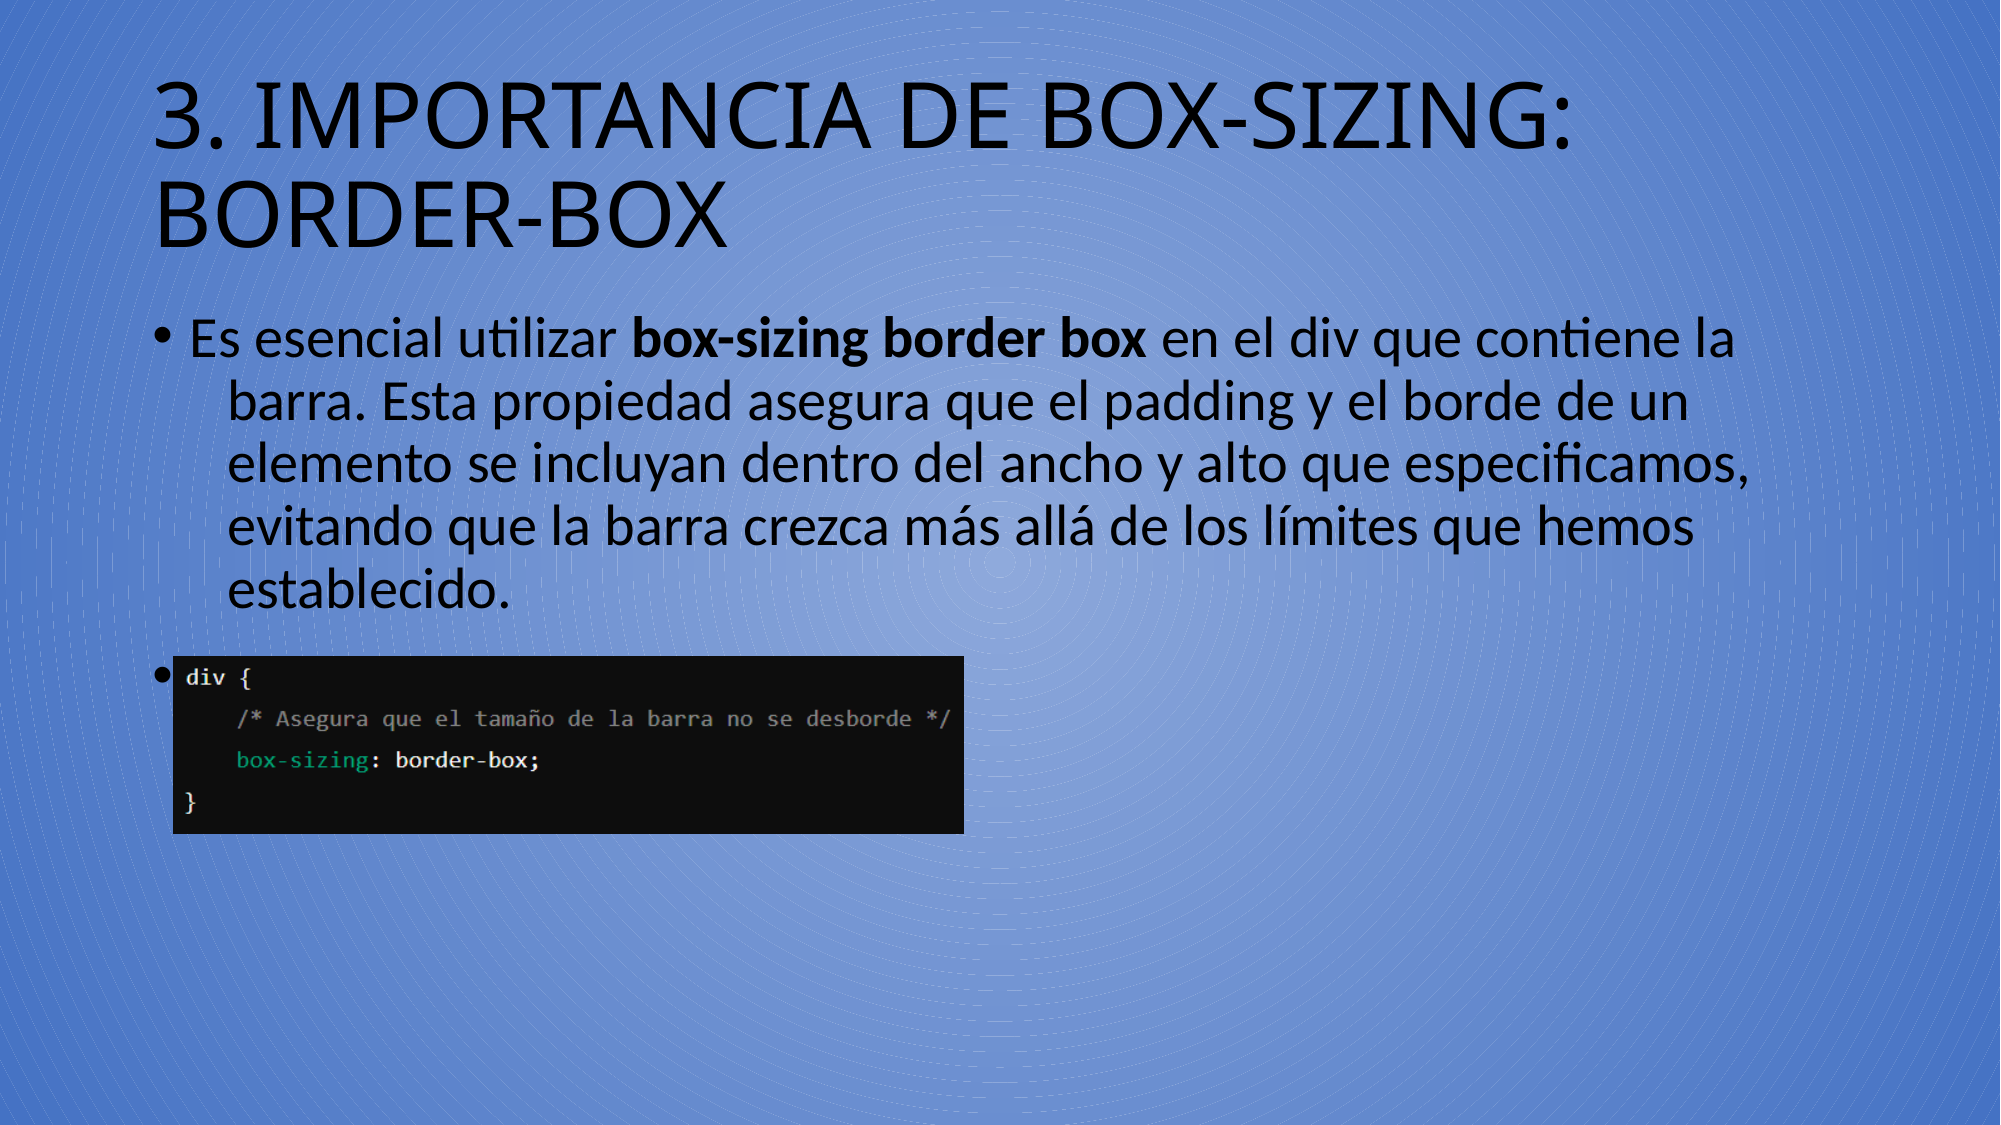

# 3. IMPORTANCIA DE BOX-SIZING: BORDER-BOX
Es esencial utilizar box-sizing border box en el div que contiene la barra. Esta propiedad asegura que el padding y el borde de un elemento se incluyan dentro del ancho y alto que especificamos, evitando que la barra crezca más allá de los límites que hemos establecido.